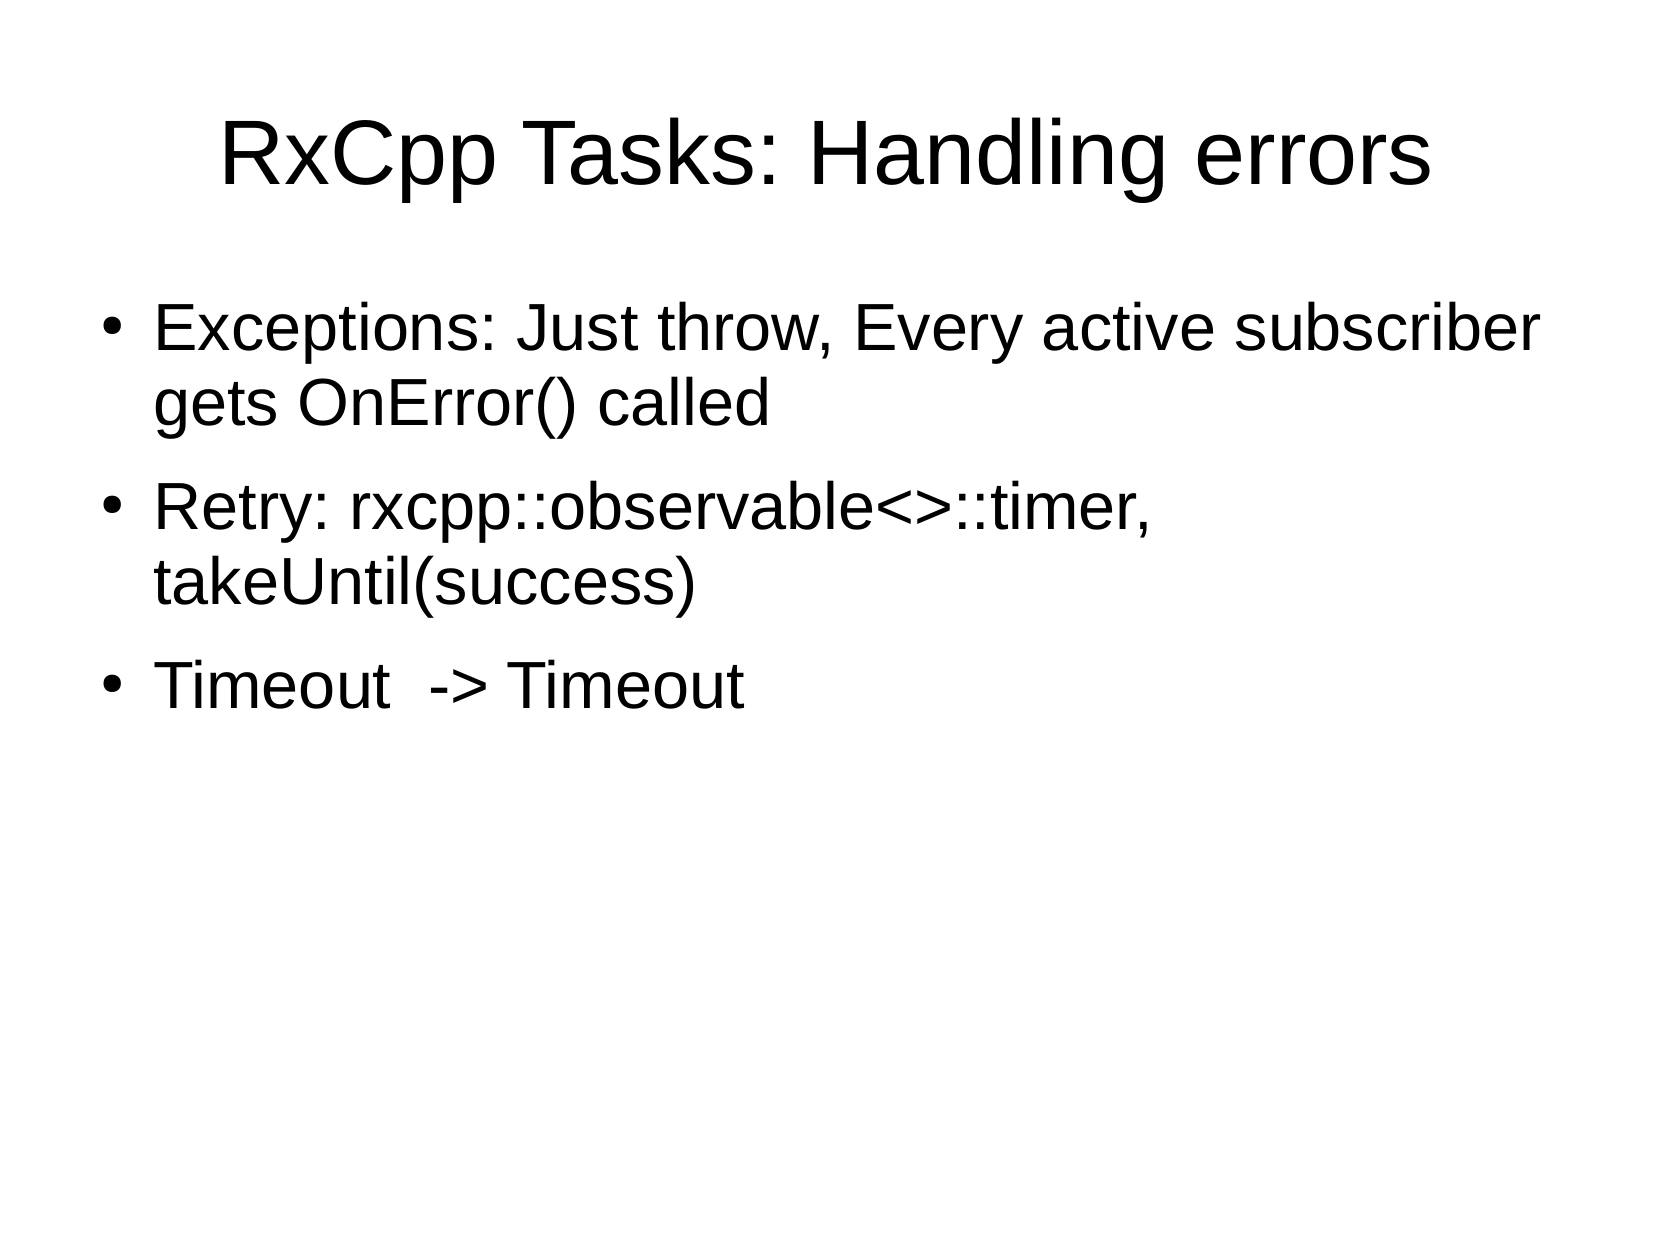

# RxCpp Tasks: Handling errors
Exceptions: Just throw, Every active subscriber gets OnError() called
Retry: rxcpp::observable<>::timer, takeUntil(success)
Timeout -> Timeout